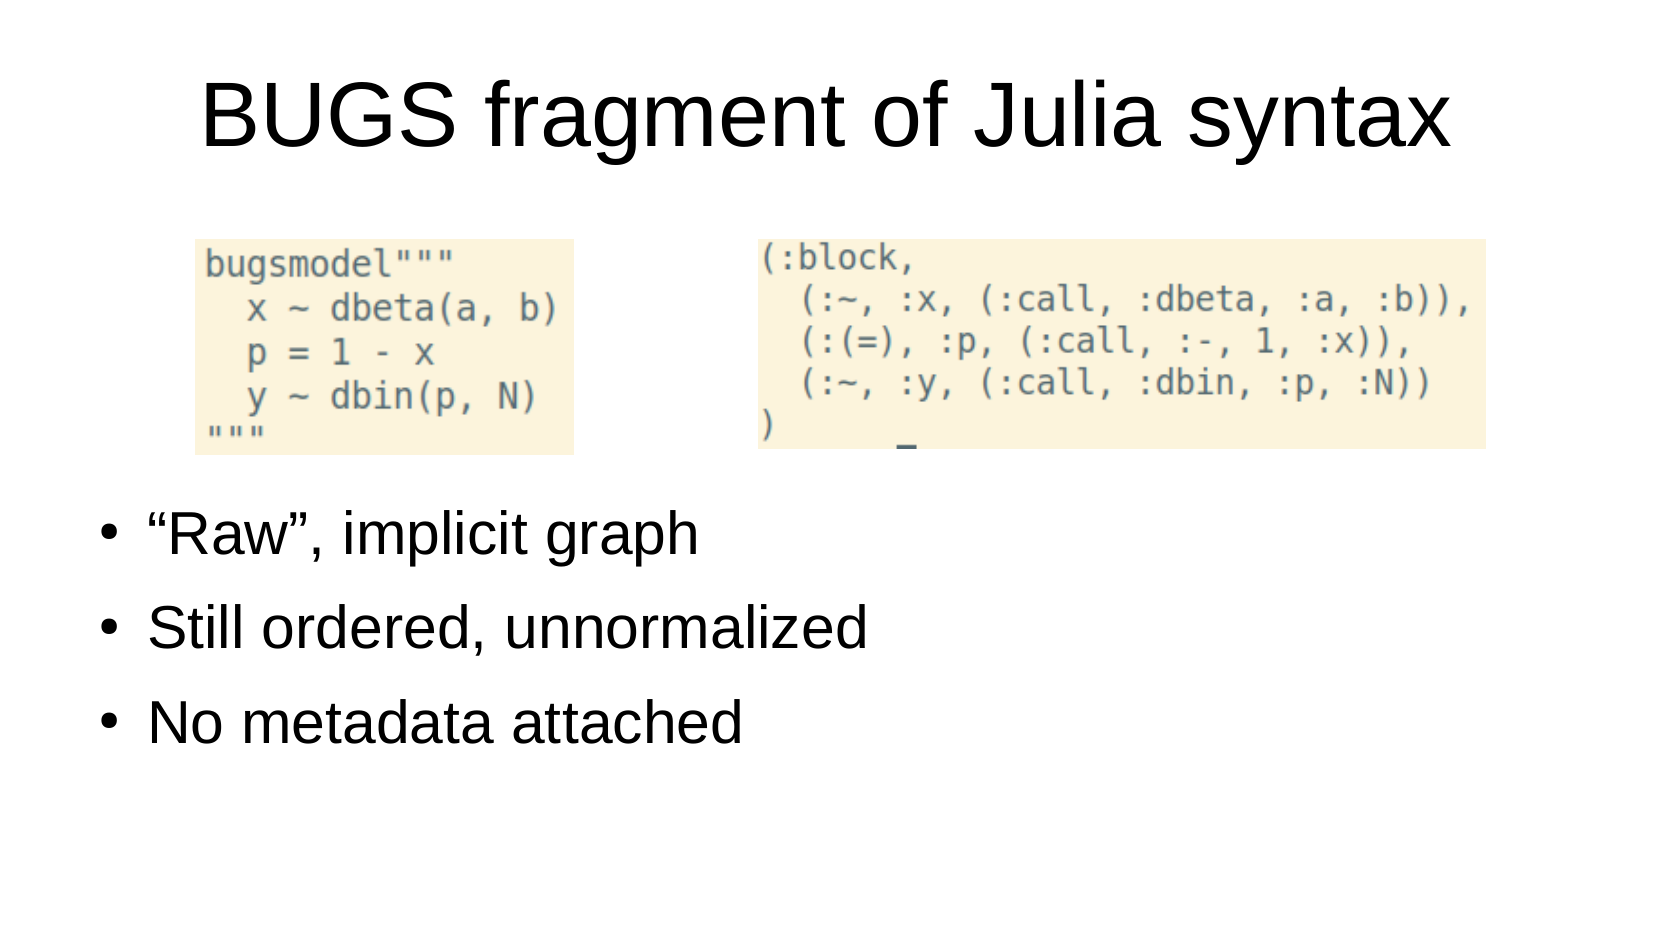

# BUGS fragment of Julia syntax
“Raw”, implicit graph
Still ordered, unnormalized
No metadata attached